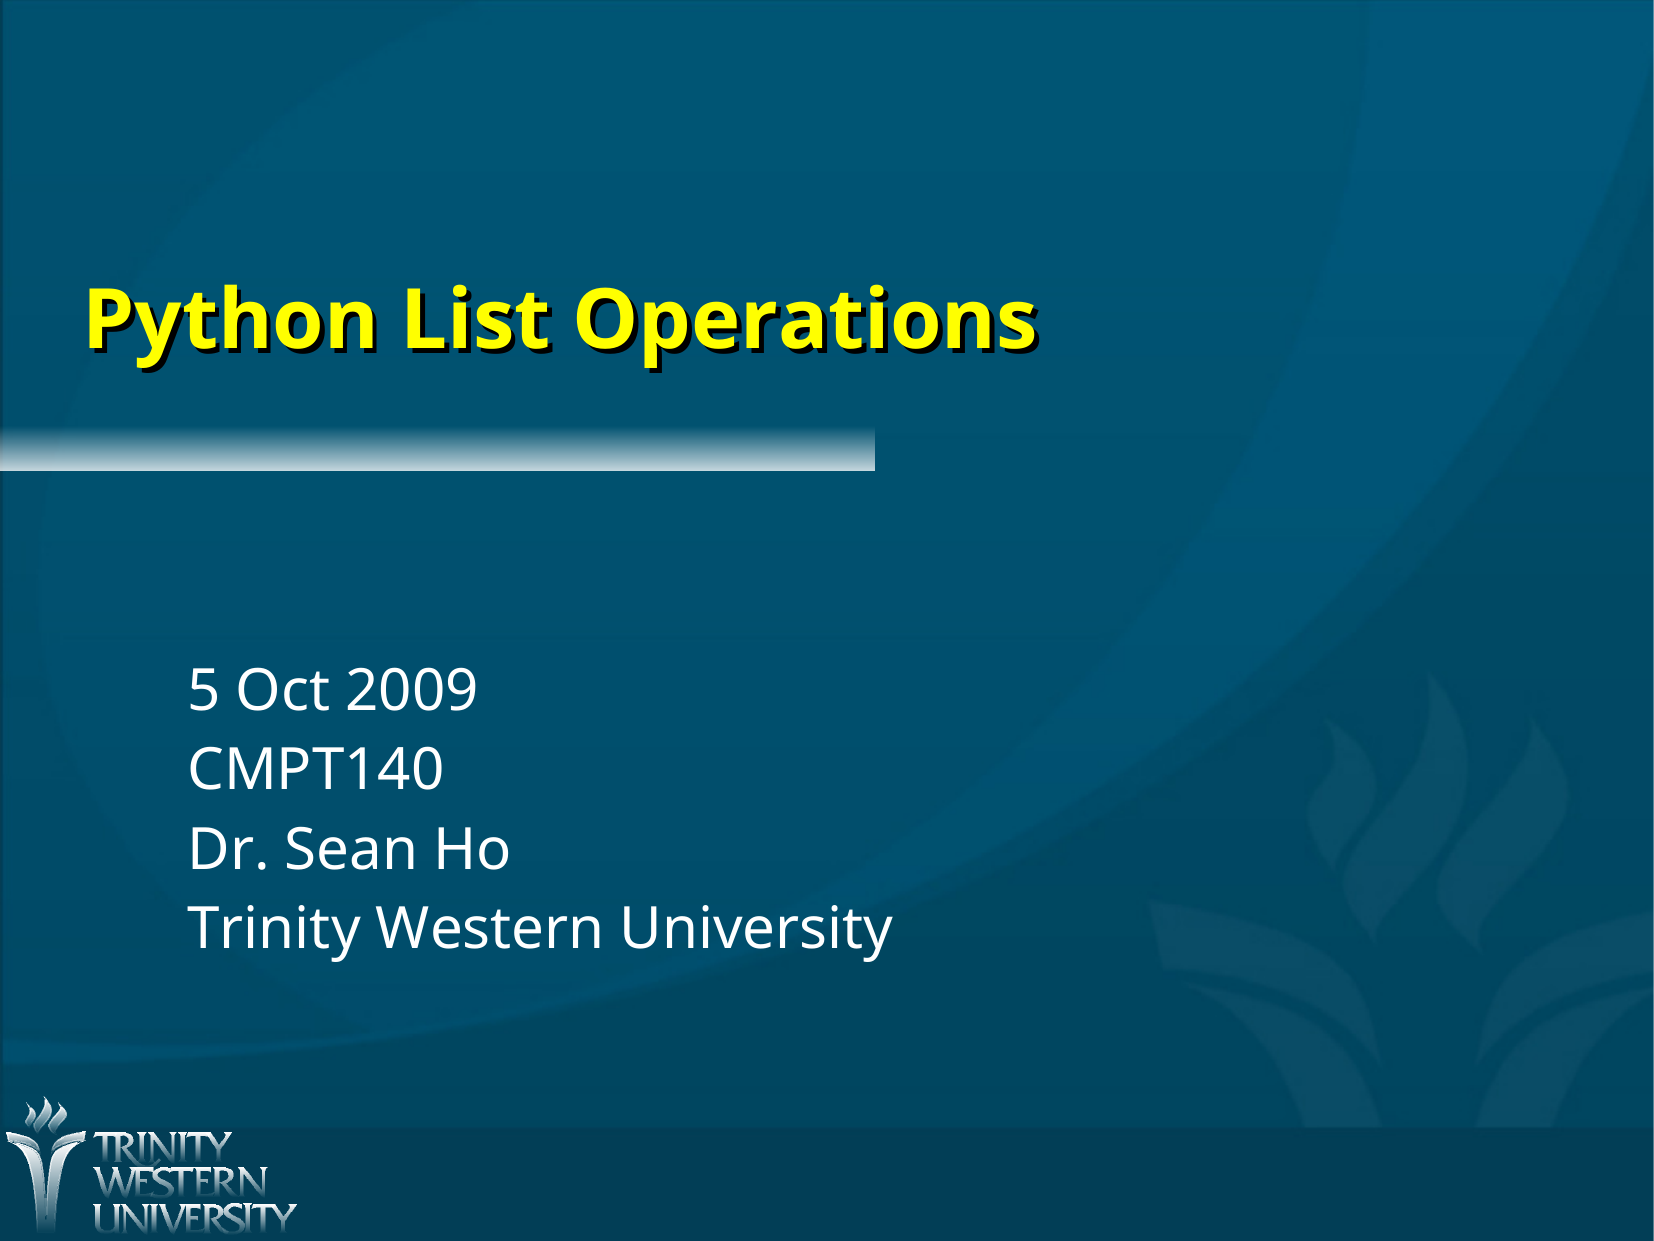

# Python List Operations
5 Oct 2009
CMPT140
Dr. Sean Ho
Trinity Western University